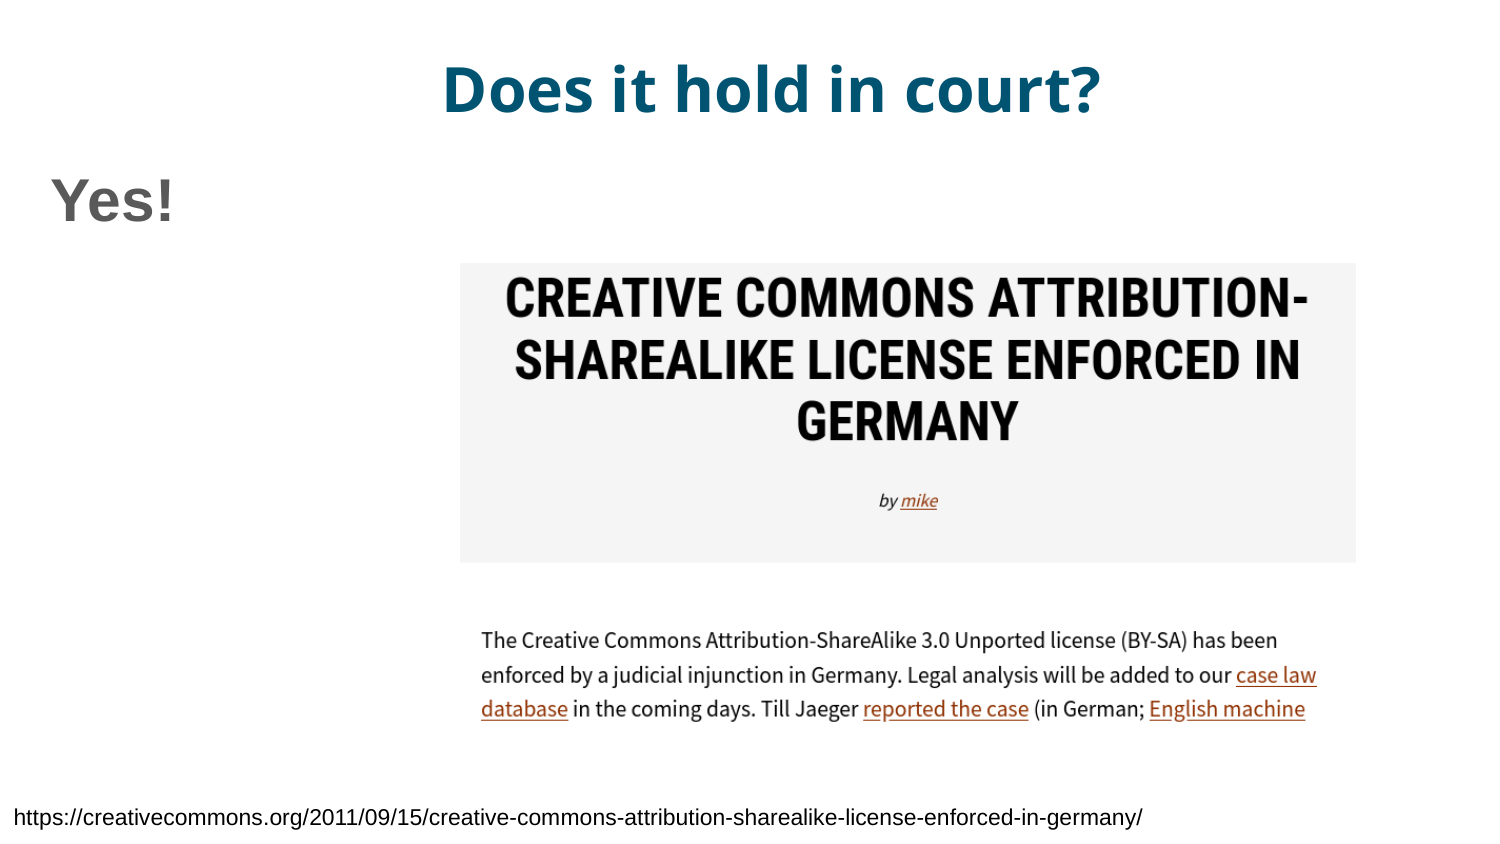

Does it hold in court?
Yes!
https://creativecommons.org/2011/09/15/creative-commons-attribution-sharealike-license-enforced-in-germany/